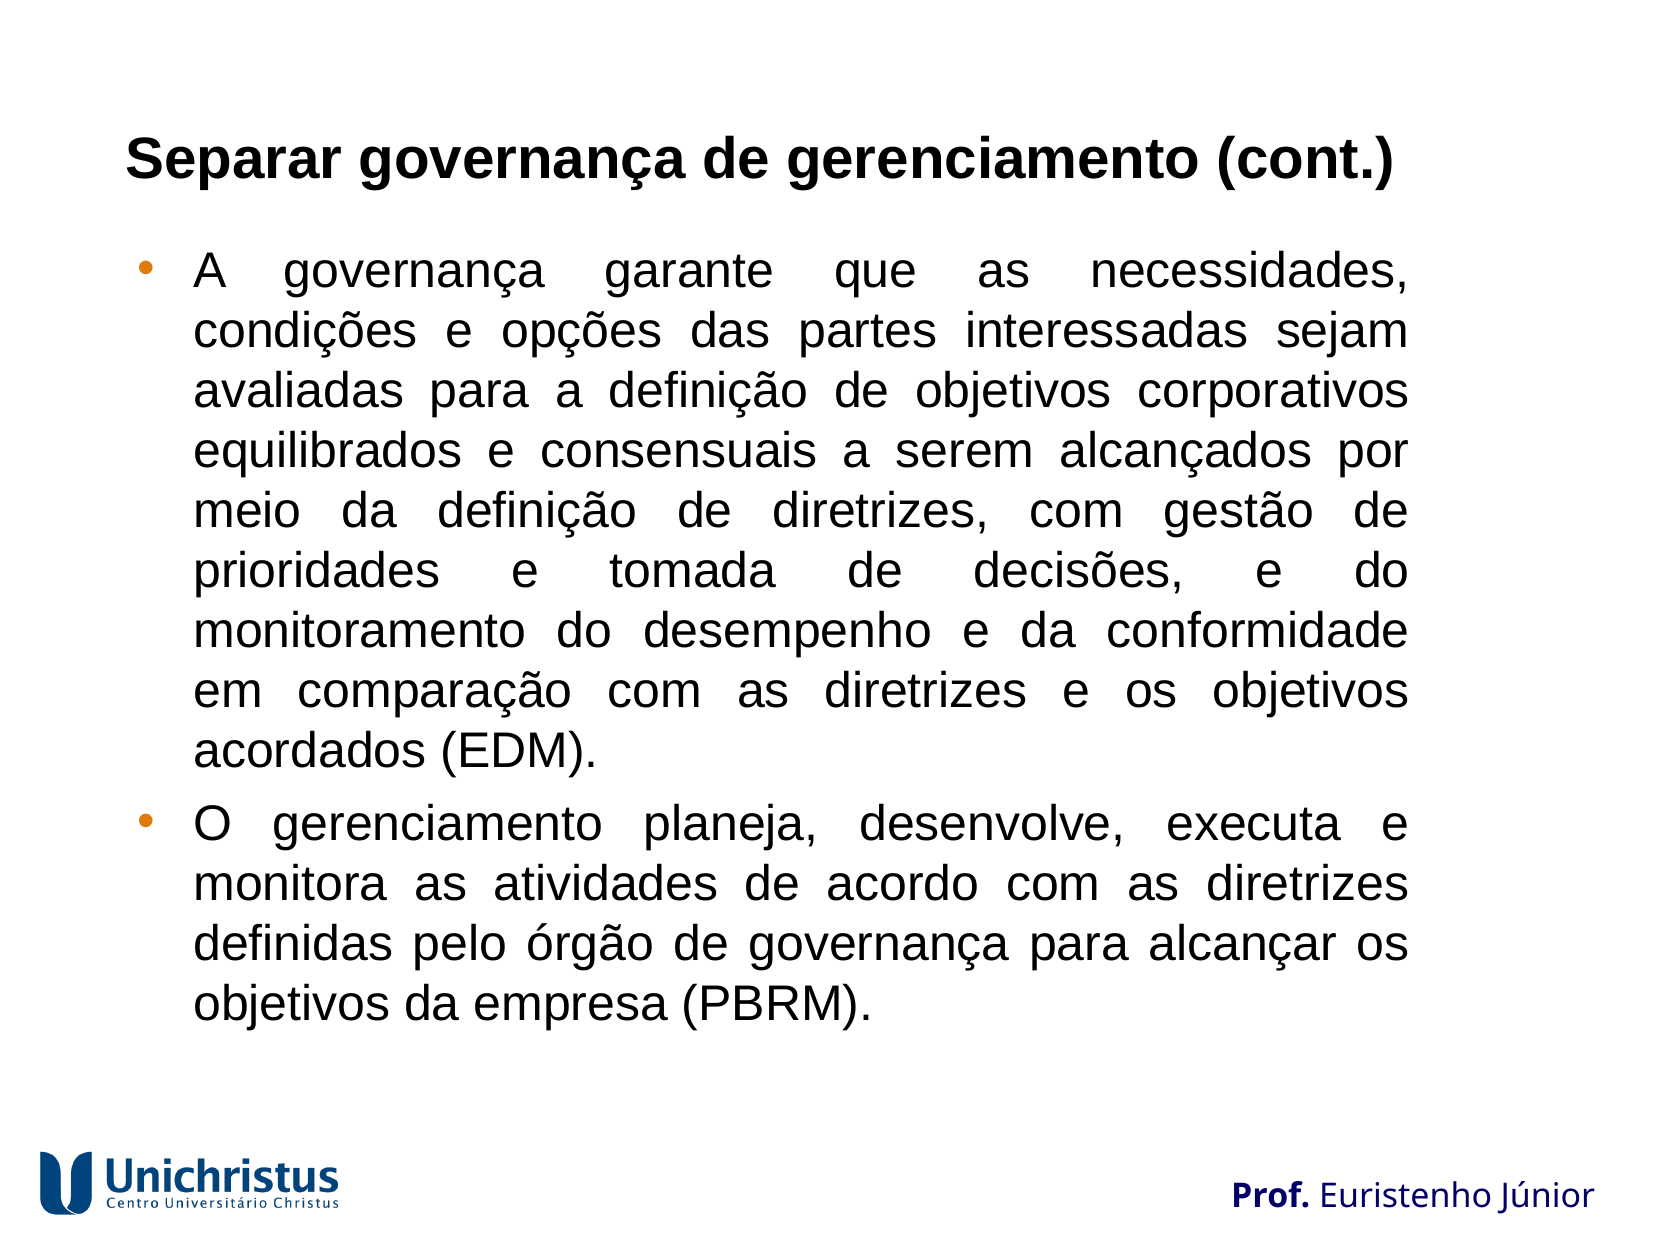

# Separar governança de gerenciamento (cont.)
A governança garante que as necessidades, condições e opções das partes interessadas sejam avaliadas para a definição de objetivos corporativos equilibrados e consensuais a serem alcançados por meio da definição de diretrizes, com gestão de prioridades e tomada de decisões, e do monitoramento do desempenho e da conformidade em comparação com as diretrizes e os objetivos acordados (EDM).
O gerenciamento planeja, desenvolve, executa e monitora as atividades de acordo com as diretrizes definidas pelo órgão de governança para alcançar os objetivos da empresa (PBRM).
Prof. Euristenho Júnior